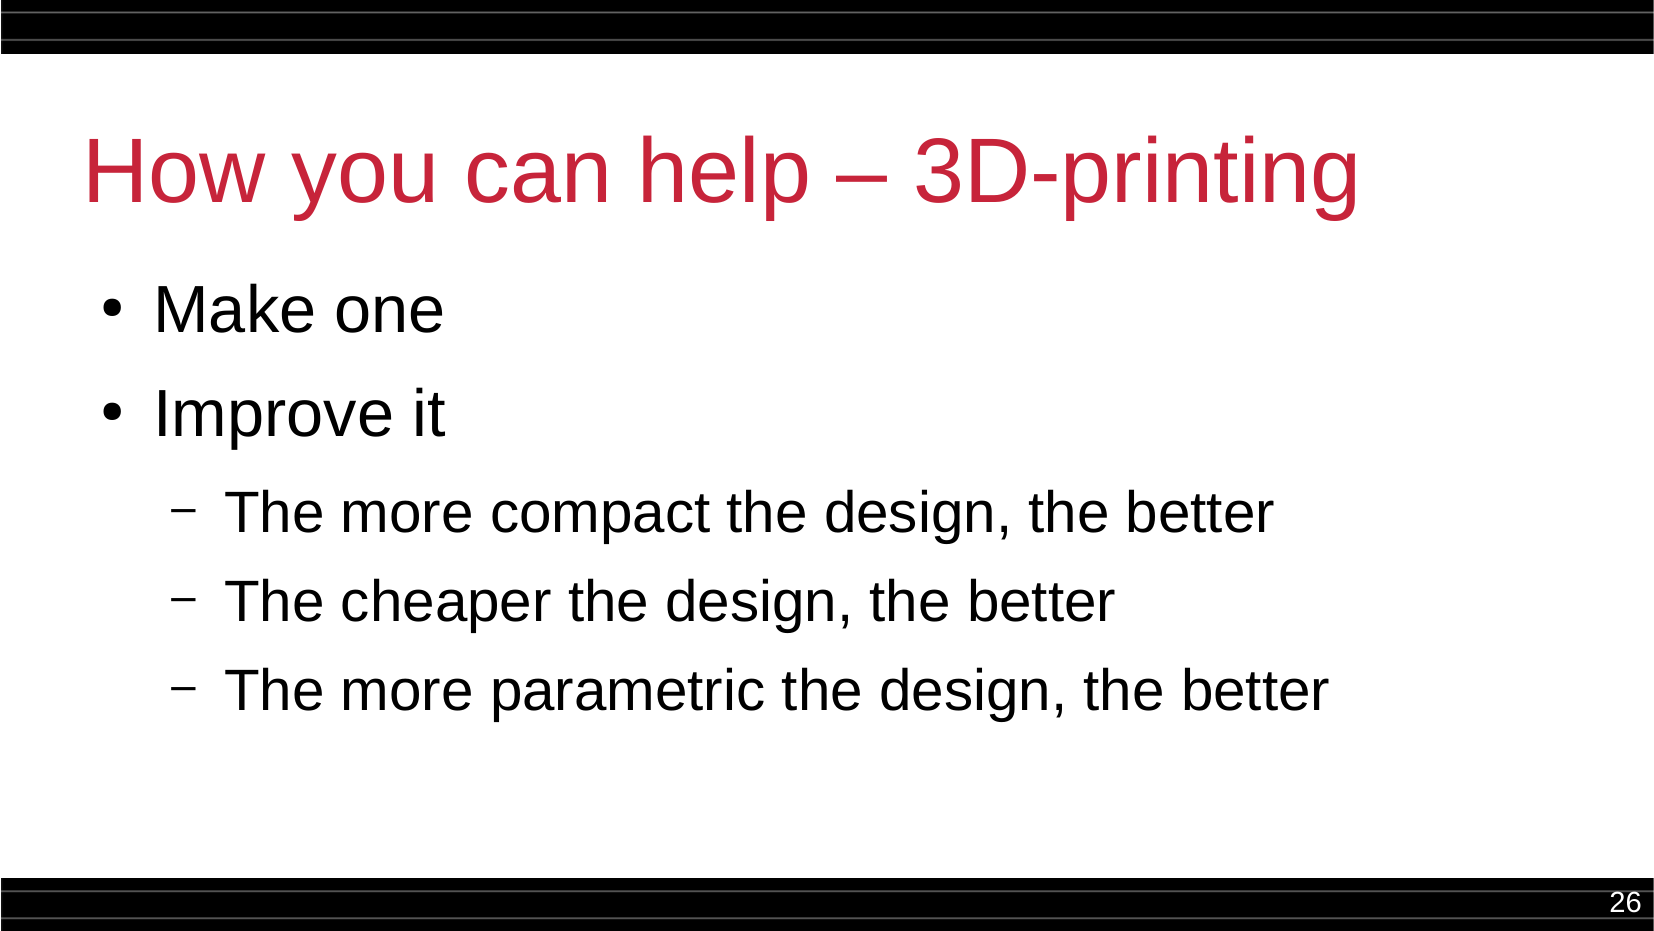

# How you can help – 3D-printing
Make one
Improve it
The more compact the design, the better
The cheaper the design, the better
The more parametric the design, the better